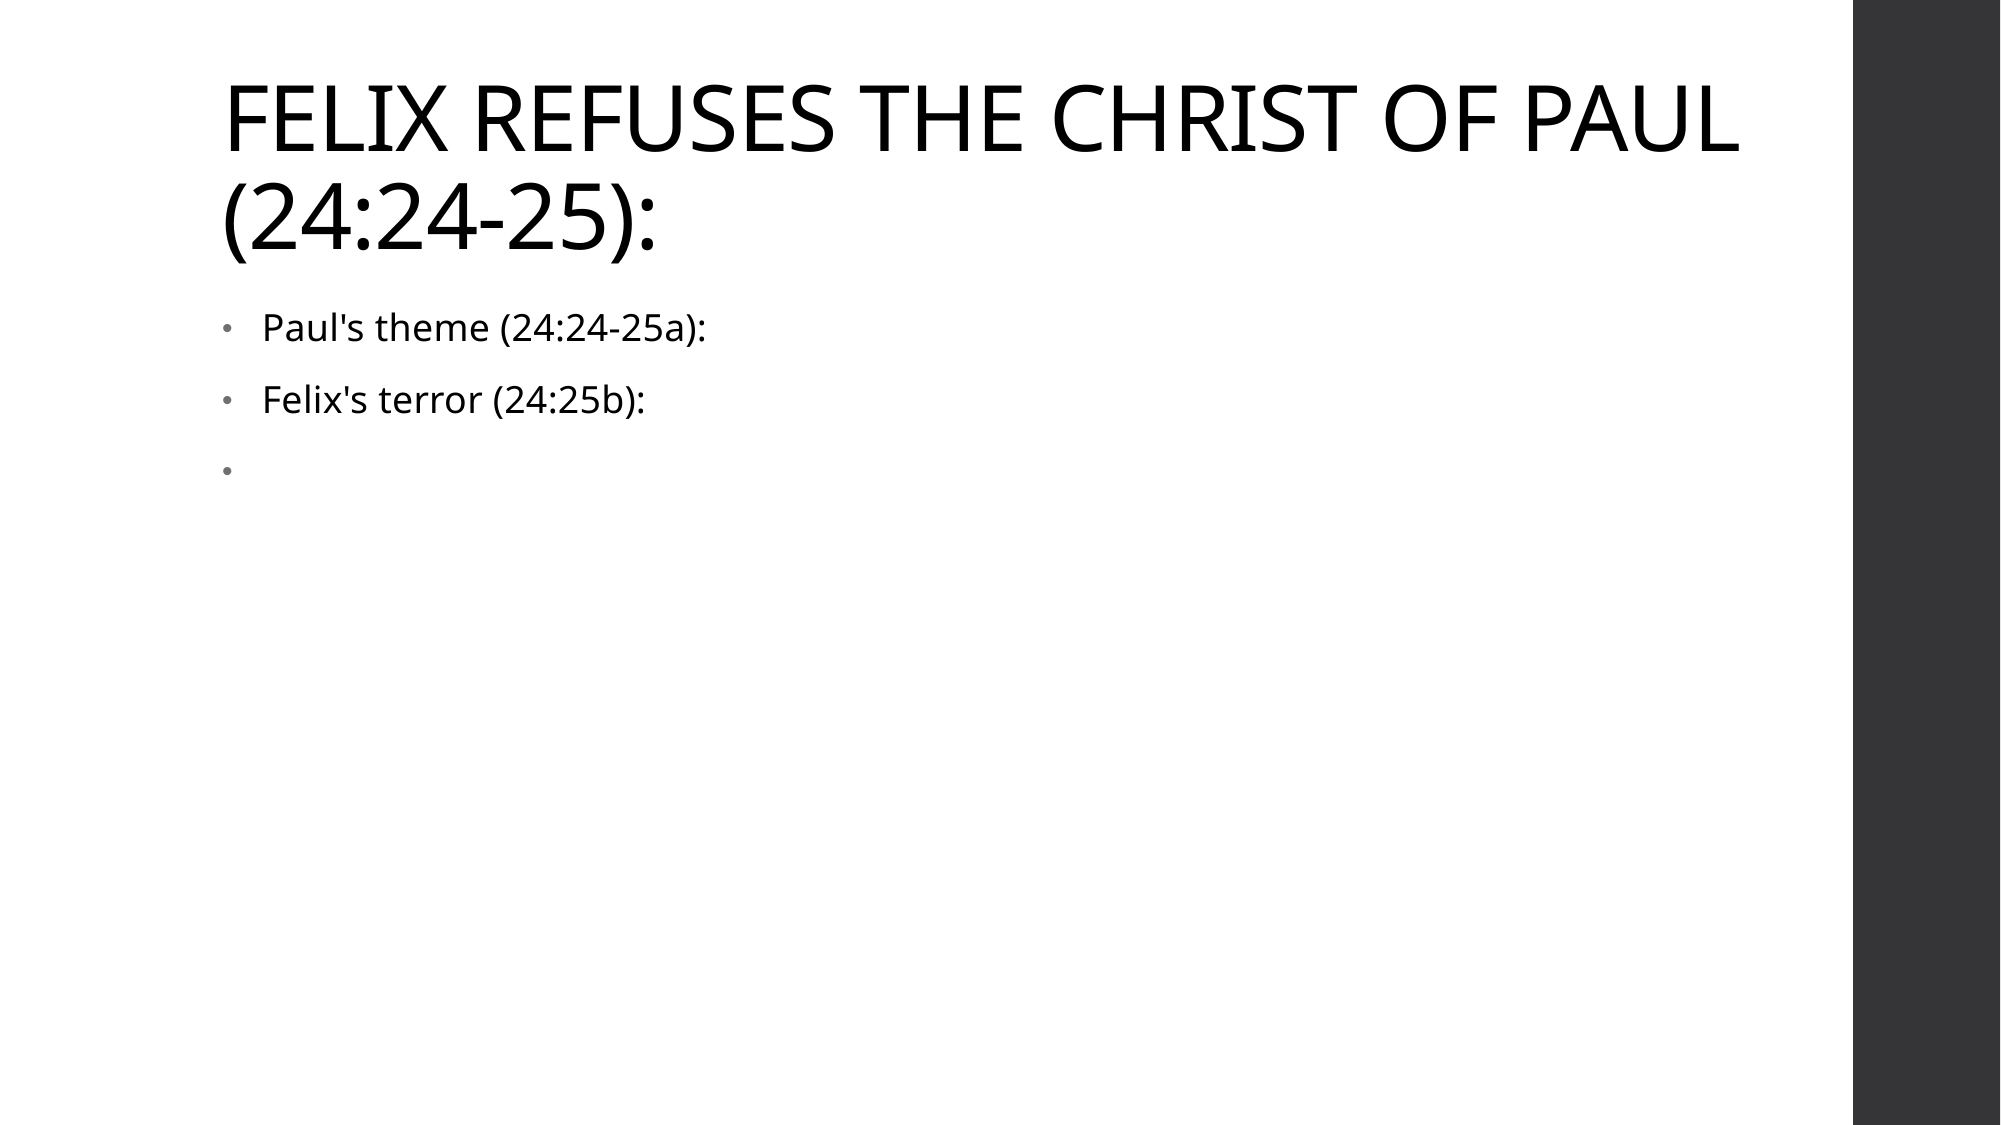

# FELIX REFUSES THE CHRIST OF PAUL (24:24-25):
 Paul's theme (24:24-25a):
 Felix's terror (24:25b):